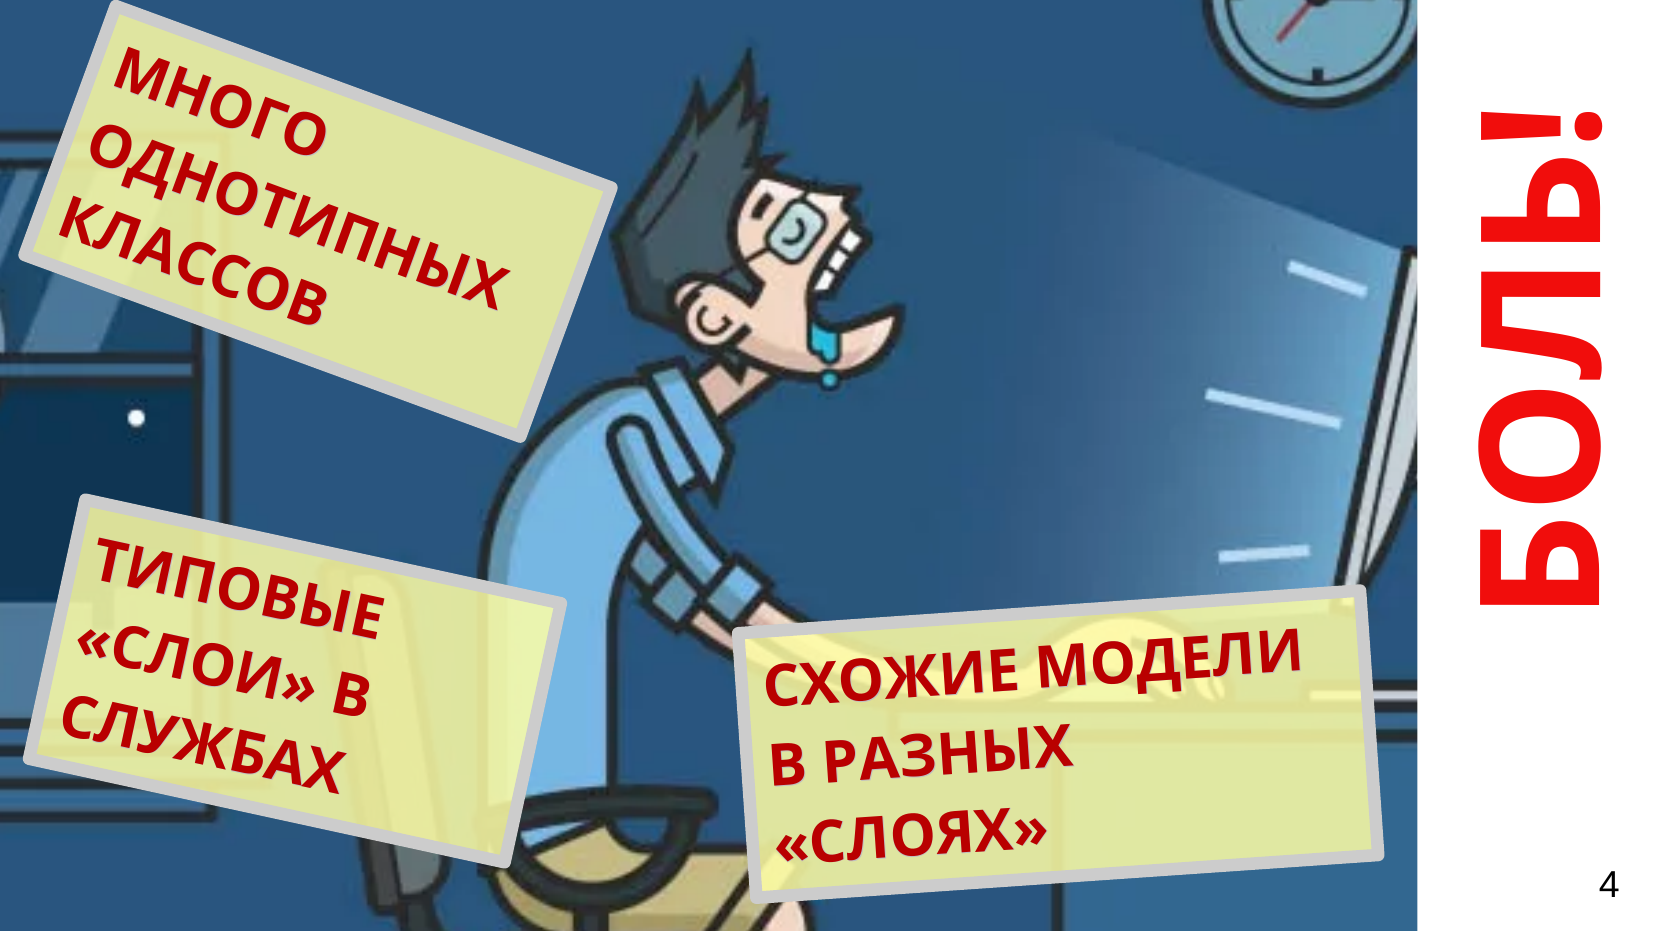

Много однотипных классов
БОЛЬ!
Типовые «слои» в службах
Схожие модели в разных «слоях»